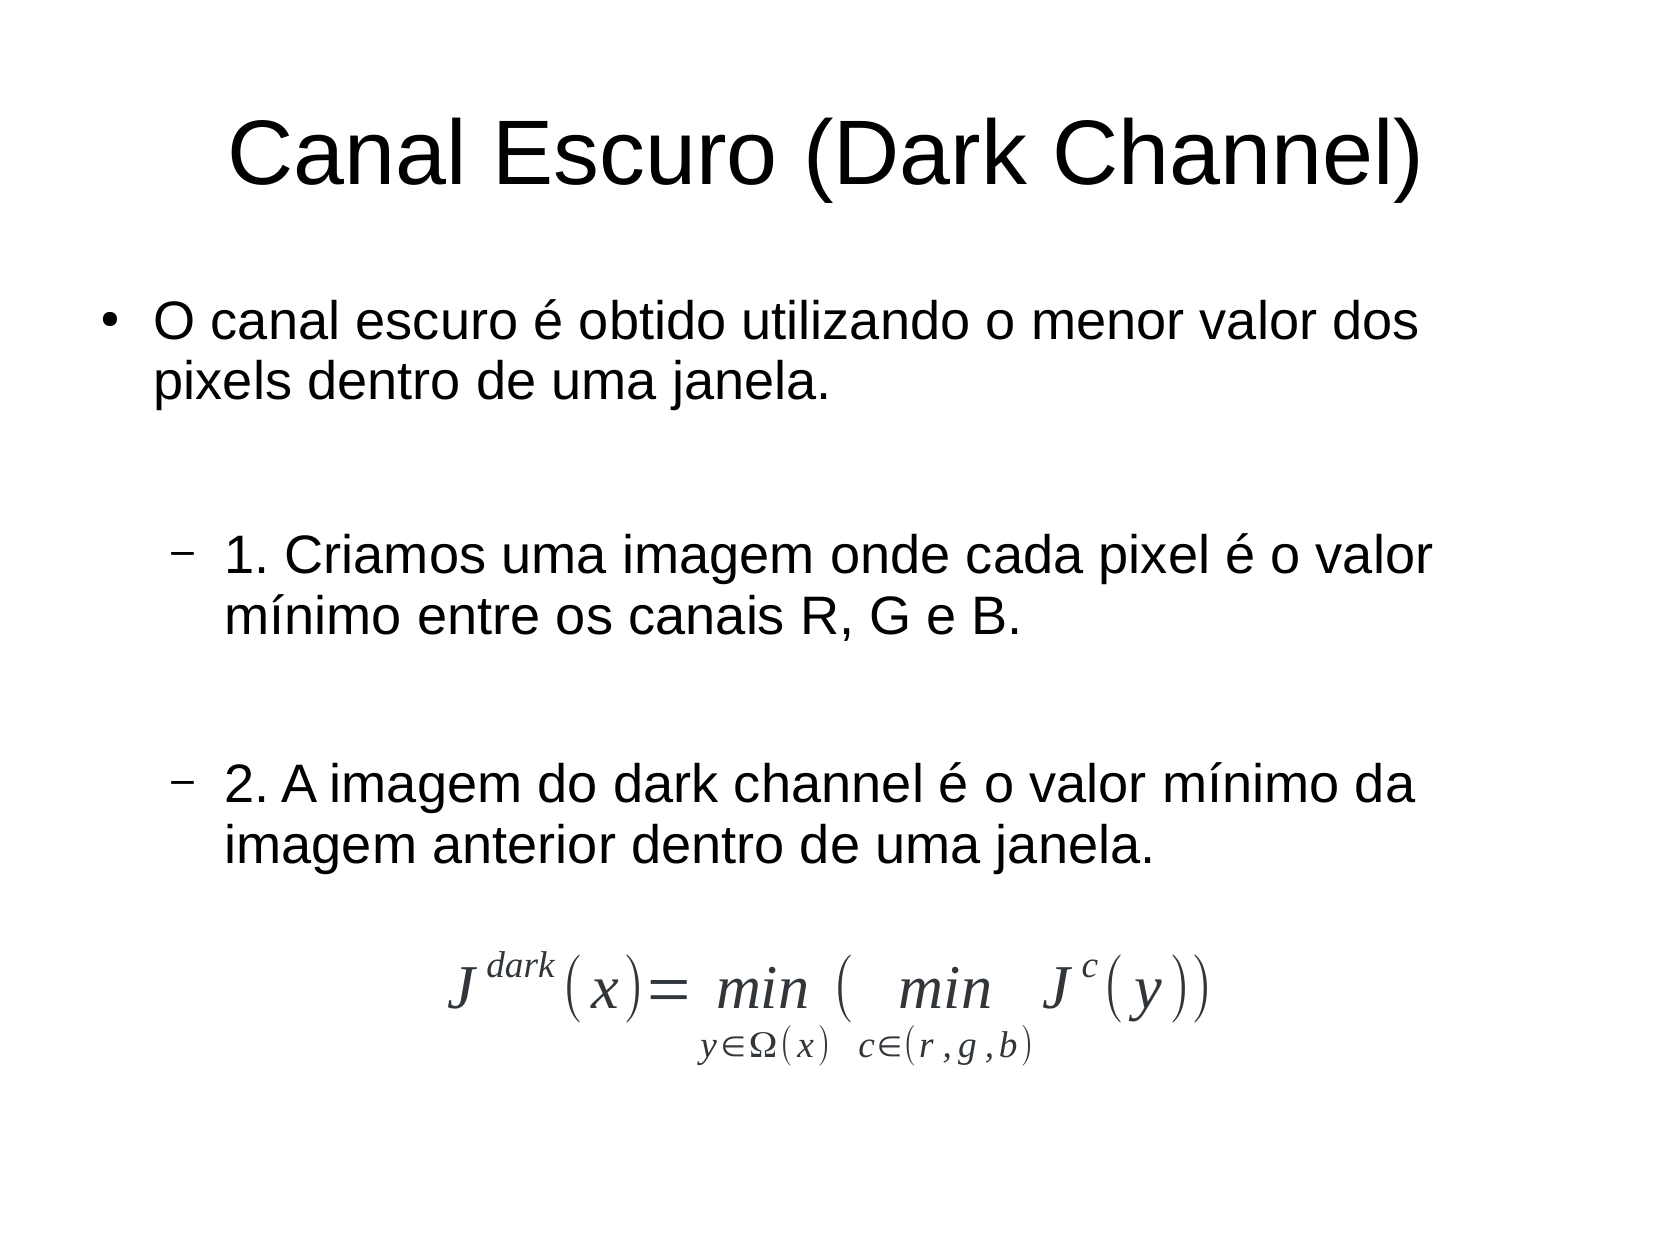

# Canal Escuro (Dark Channel)
O canal escuro é obtido utilizando o menor valor dos pixels dentro de uma janela.
1. Criamos uma imagem onde cada pixel é o valor mínimo entre os canais R, G e B.
2. A imagem do dark channel é o valor mínimo da imagem anterior dentro de uma janela.